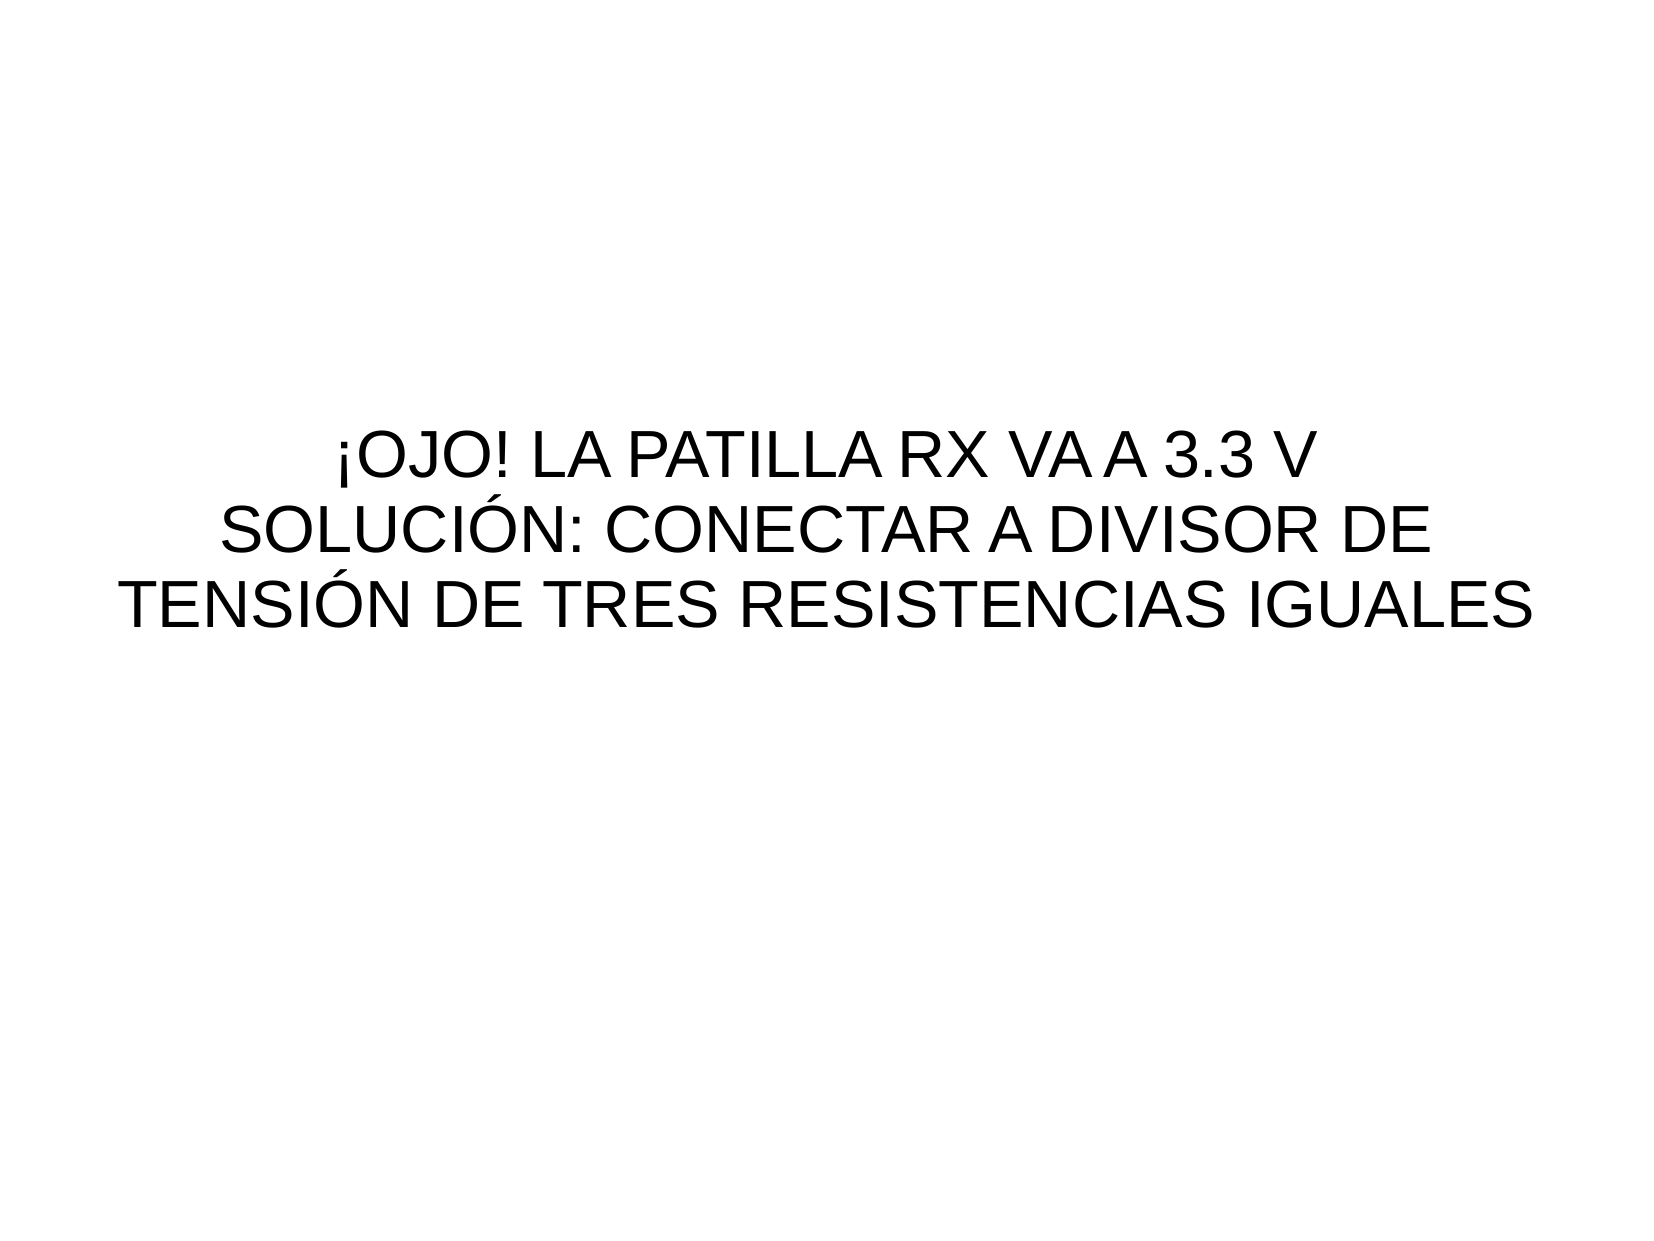

# ¡OJO! LA PATILLA RX VA A 3.3 V
SOLUCIÓN: CONECTAR A DIVISOR DE TENSIÓN DE TRES RESISTENCIAS IGUALES